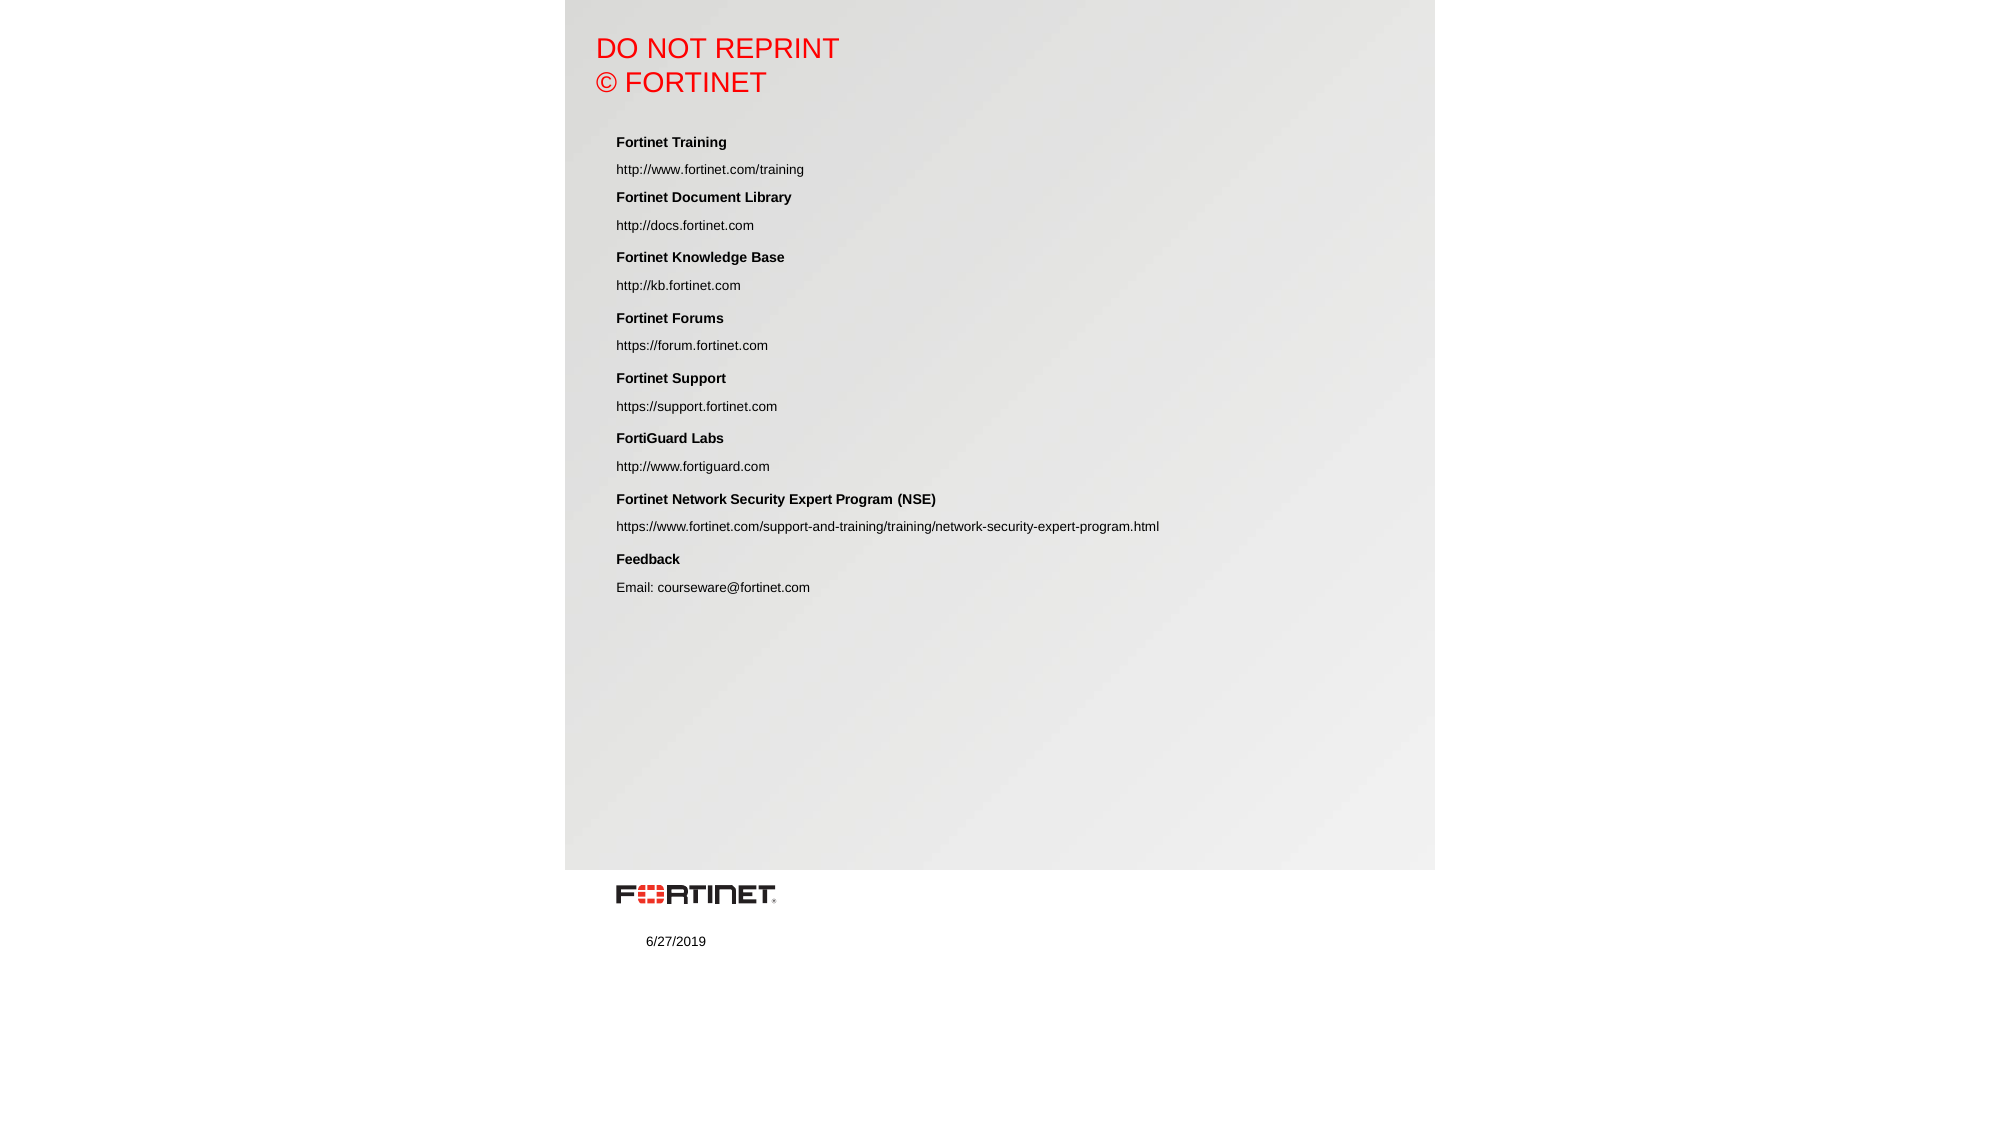

DO NOT REPRINT
© FORTINET
Fortinet Training
http://www.fortinet.com/training Fortinet Document Library http://docs.fortinet.com
Fortinet Knowledge Base
http://kb.fortinet.com
Fortinet Forums
https://forum.fortinet.com
Fortinet Support
https://support.fortinet.com
FortiGuard Labs
http://www.fortiguard.com
Fortinet Network Security Expert Program (NSE)
https://www.fortinet.com/support-and-training/training/network-security-expert-program.html
Feedback
Email: courseware@fortinet.com
6/27/2019